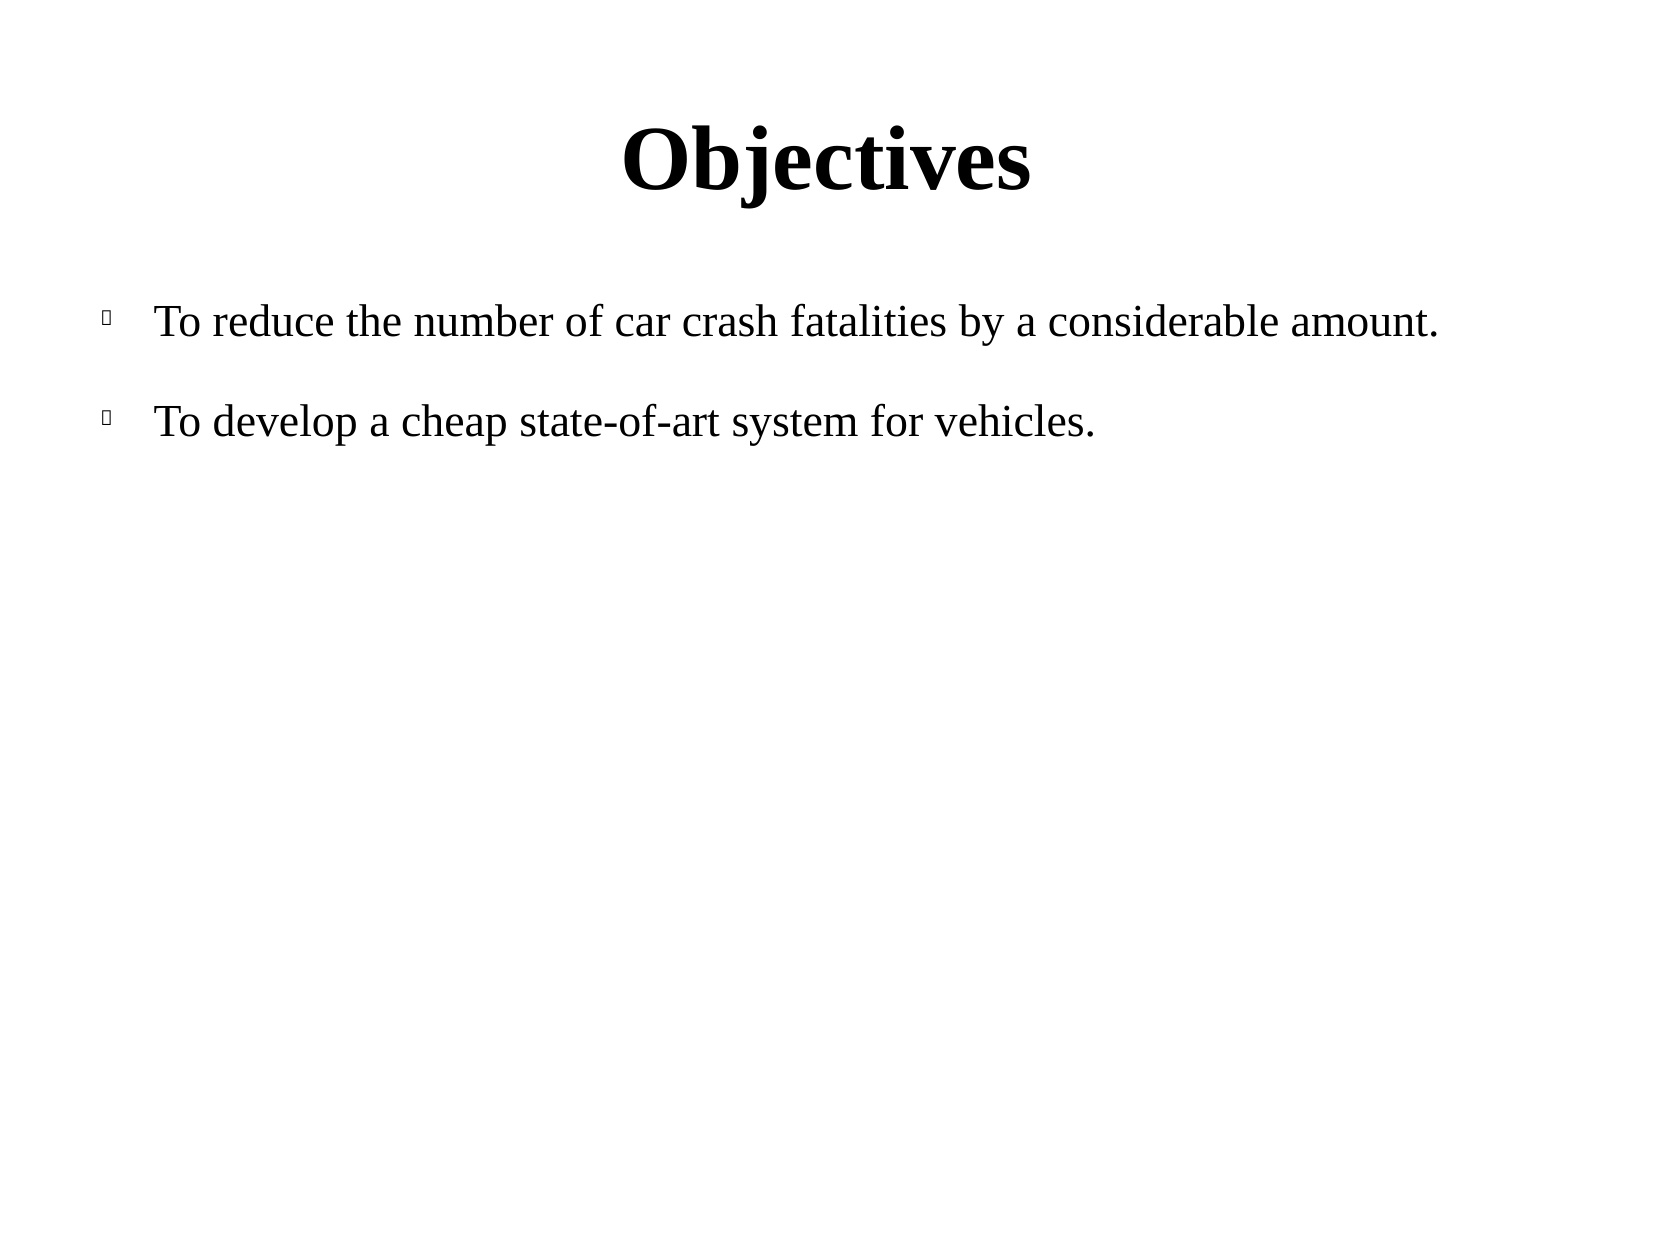

Objectives
To reduce the number of car crash fatalities by a considerable amount.
To develop a cheap state-of-art system for vehicles.